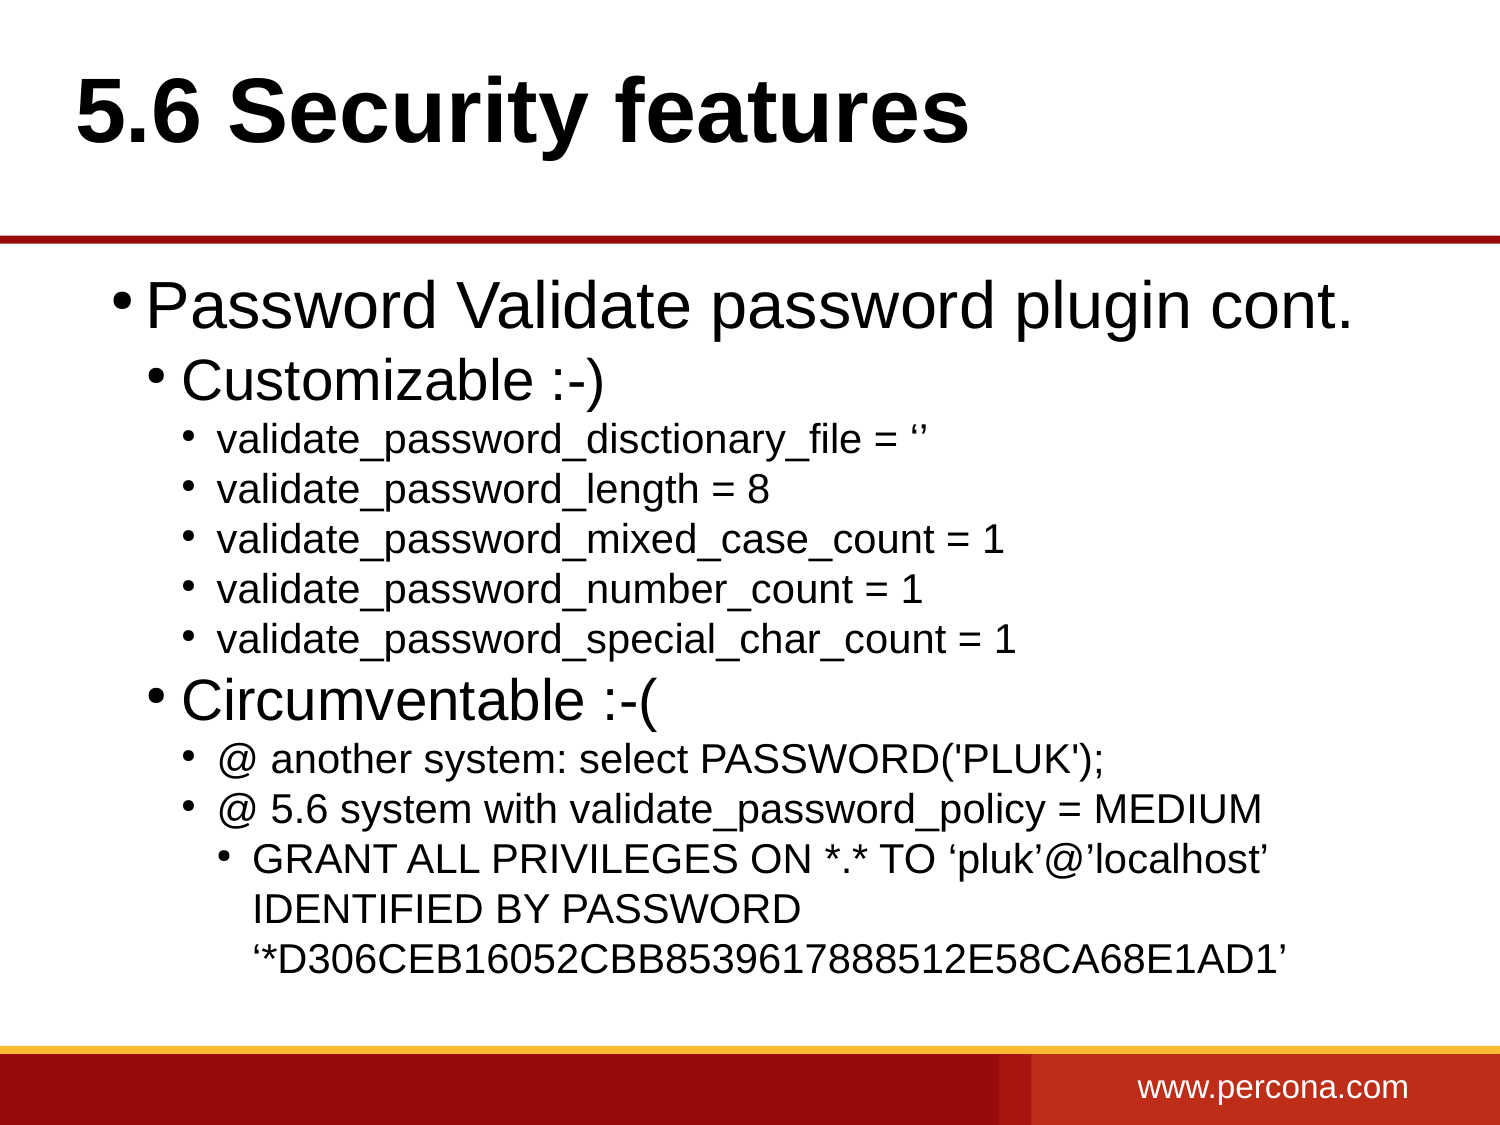

5.6 Security features
Password Validate password plugin cont.
Customizable :-)
validate_password_disctionary_file = ‘’
validate_password_length = 8
validate_password_mixed_case_count = 1
validate_password_number_count = 1
validate_password_special_char_count = 1
Circumventable :-(
@ another system: select PASSWORD('PLUK');
@ 5.6 system with validate_password_policy = MEDIUM
GRANT ALL PRIVILEGES ON *.* TO ‘pluk’@’localhost’ IDENTIFIED BY PASSWORD ‘*D306CEB16052CBB8539617888512E58CA68E1AD1’